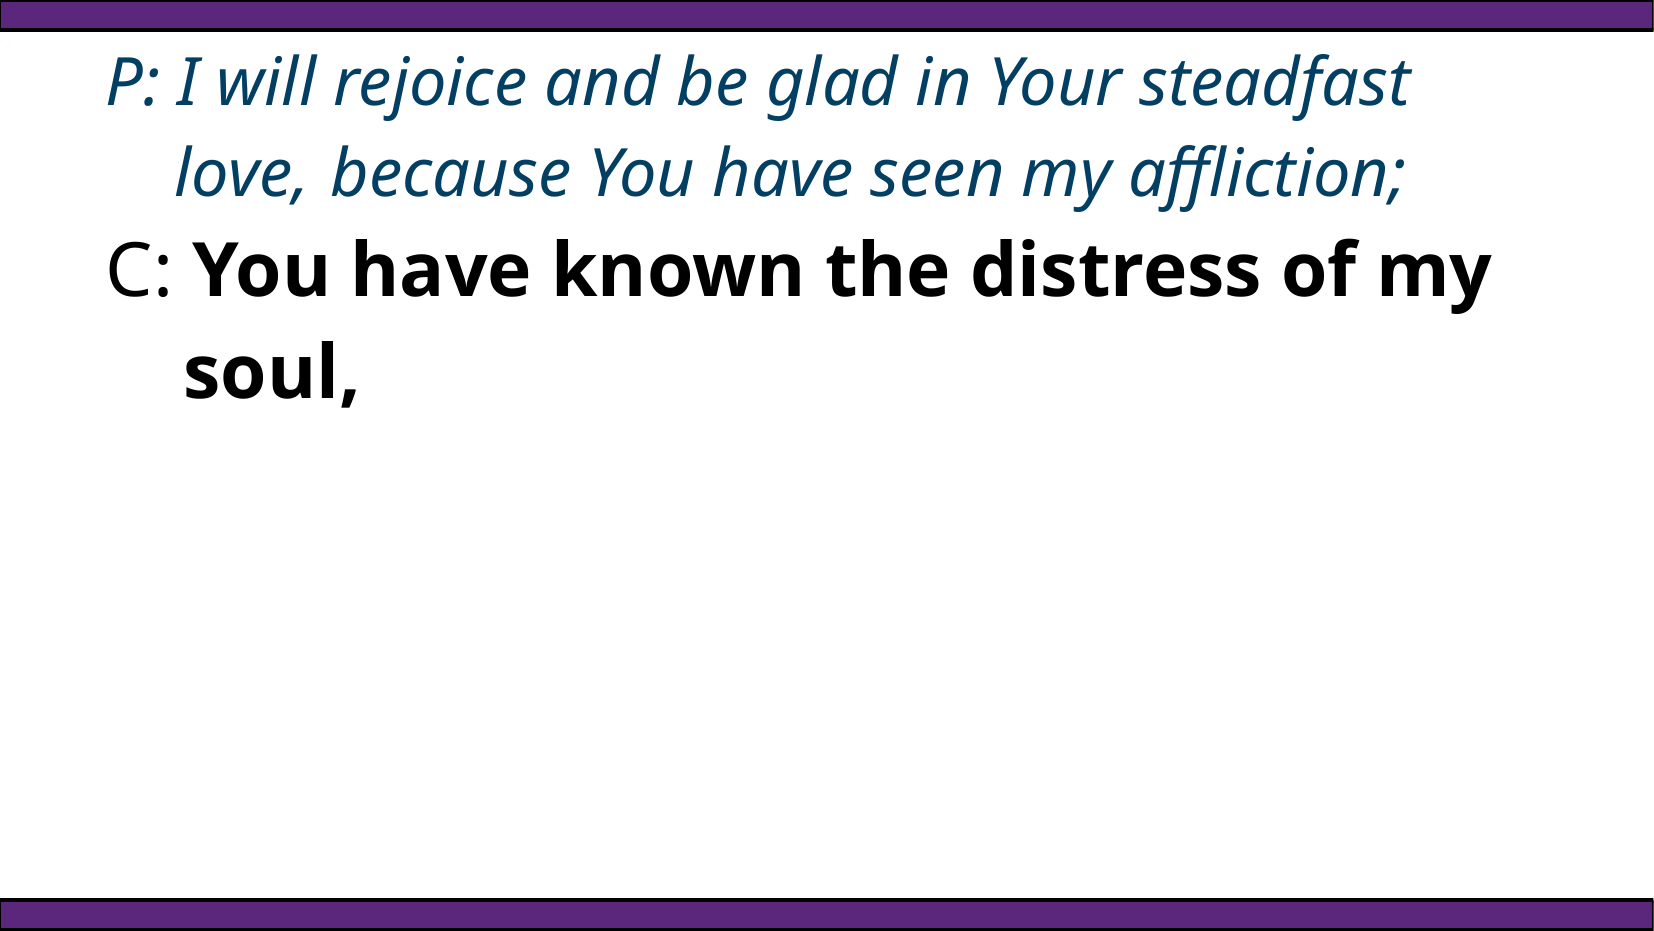

P: I will rejoice and be glad in Your steadfast
 love,	because You have seen my affliction;
C: You have known the distress of my
 soul,